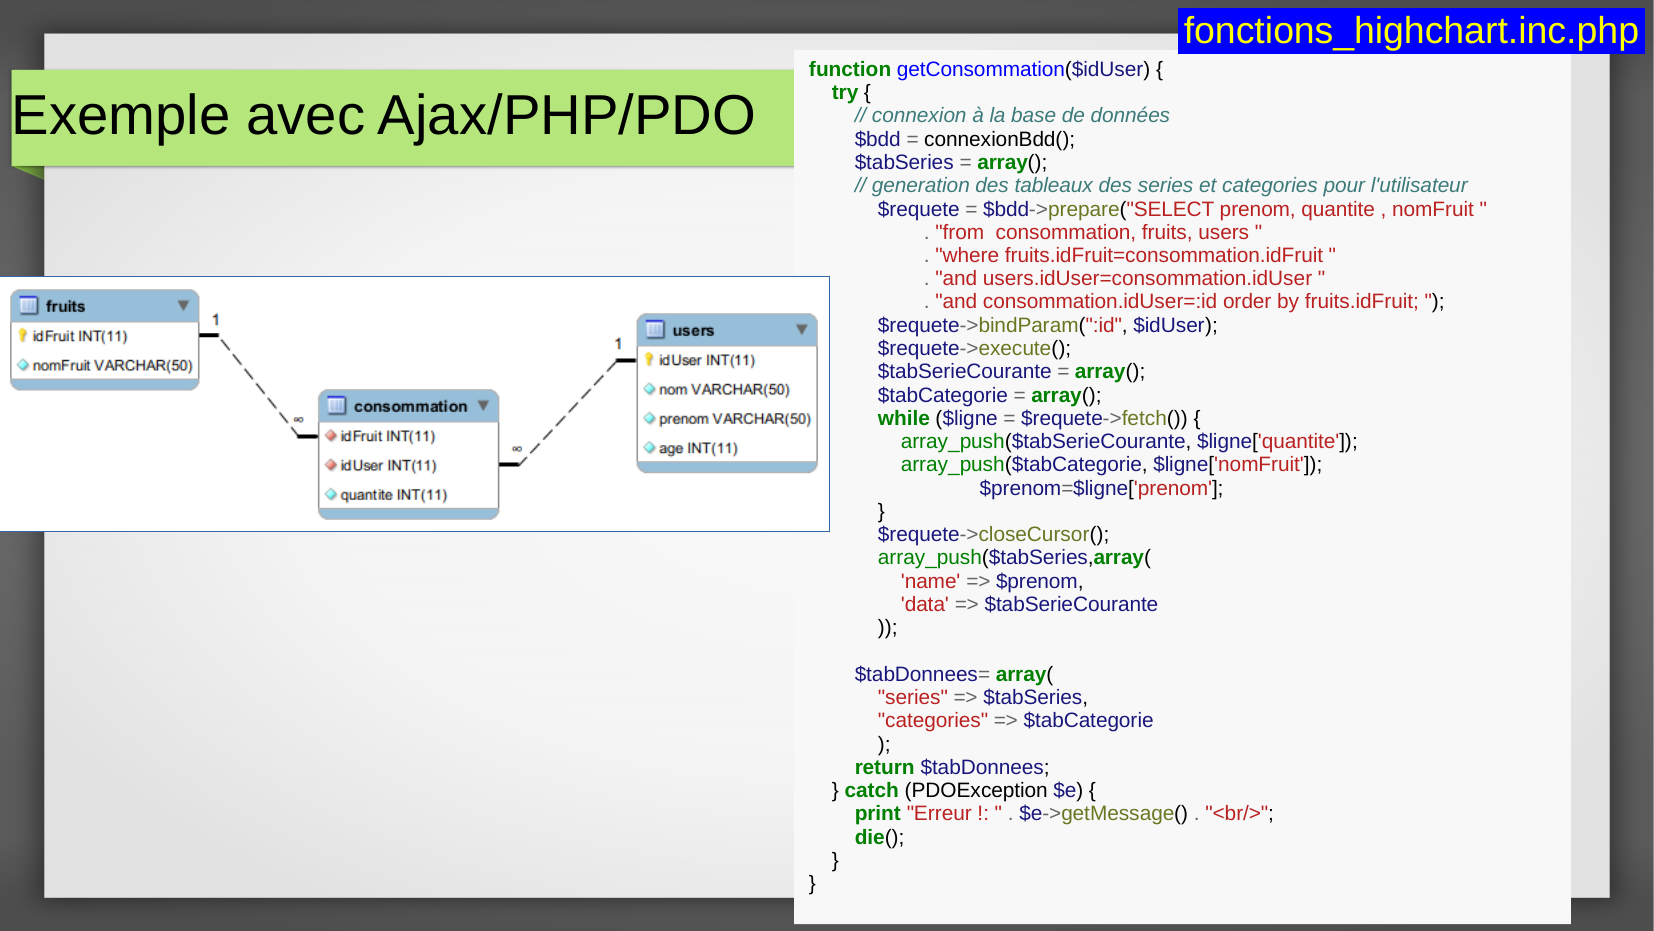

fonctions_highchart.inc.php
function getConsommation($idUser) {
 try {
 // connexion à la base de données
 $bdd = connexionBdd();
 $tabSeries = array();
 // generation des tableaux des series et categories pour l'utilisateur
 $requete = $bdd->prepare("SELECT prenom, quantite , nomFruit "
 . "from consommation, fruits, users "
 . "where fruits.idFruit=consommation.idFruit "
 . "and users.idUser=consommation.idUser "
 . "and consommation.idUser=:id order by fruits.idFruit; ");
 $requete->bindParam(":id", $idUser);
 $requete->execute();
 $tabSerieCourante = array();
 $tabCategorie = array();
 while ($ligne = $requete->fetch()) {
 array_push($tabSerieCourante, $ligne['quantite']);
 array_push($tabCategorie, $ligne['nomFruit']);
		 $prenom=$ligne['prenom'];
 }
 $requete->closeCursor();
 array_push($tabSeries,array(
 'name' => $prenom,
 'data' => $tabSerieCourante
 ));
 $tabDonnees= array(
 "series" => $tabSeries,
 "categories" => $tabCategorie
 );
 return $tabDonnees;
 } catch (PDOException $e) {
 print "Erreur !: " . $e->getMessage() . "<br/>";
 die();
 }
}
# Exemple avec Ajax/PHP/PDO
9